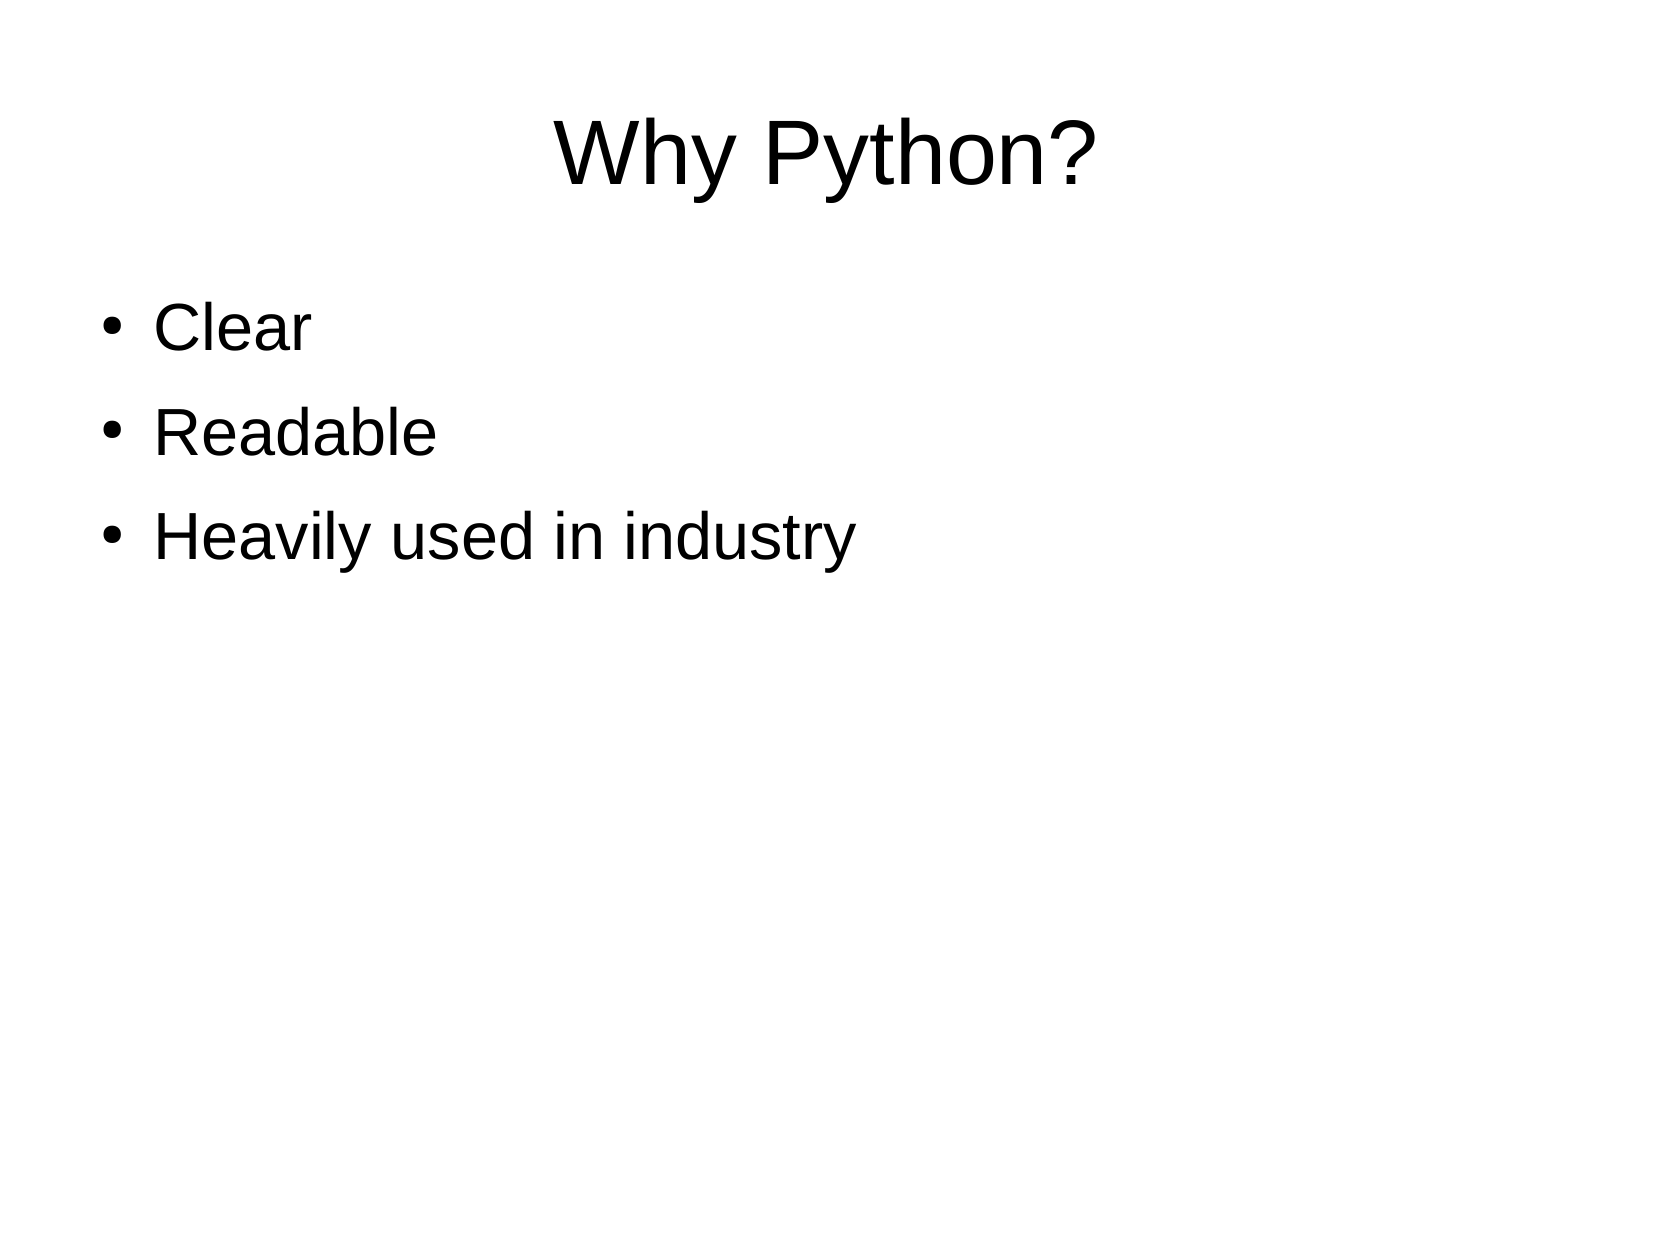

# Why Python?
Clear
Readable
Heavily used in industry